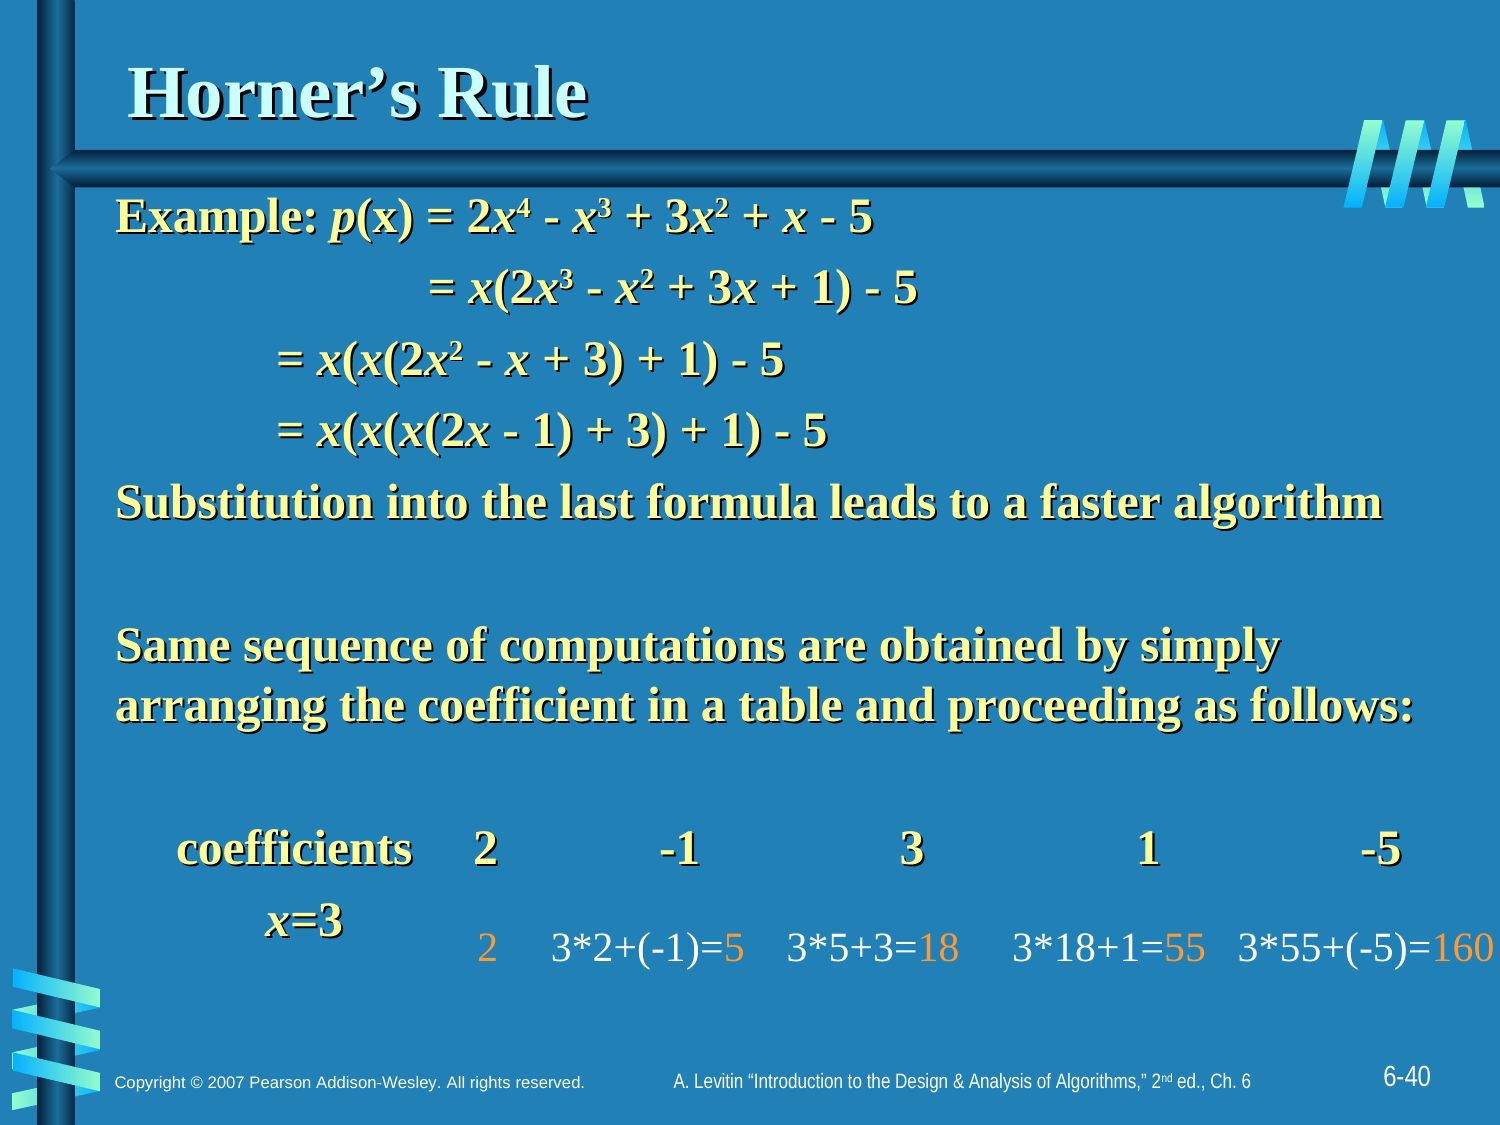

# Horner’s Rule
 Example: p(x) = 2x4 - x3 + 3x2 + x - 5
 = x(2x3 - x2 + 3x + 1) - 5
		 = x(x(2x2 - x + 3) + 1) - 5
		 = x(x(x(2x - 1) + 3) + 1) - 5
 Substitution into the last formula leads to a faster algorithm
 Same sequence of computations are obtained by simply
 arranging the coefficient in a table and proceeding as follows:
	coefficients	2	 -1 3 1 -5
 x=3
2 3*2+(-1)=5 3*5+3=18 3*18+1=55 3*55+(-5)=160